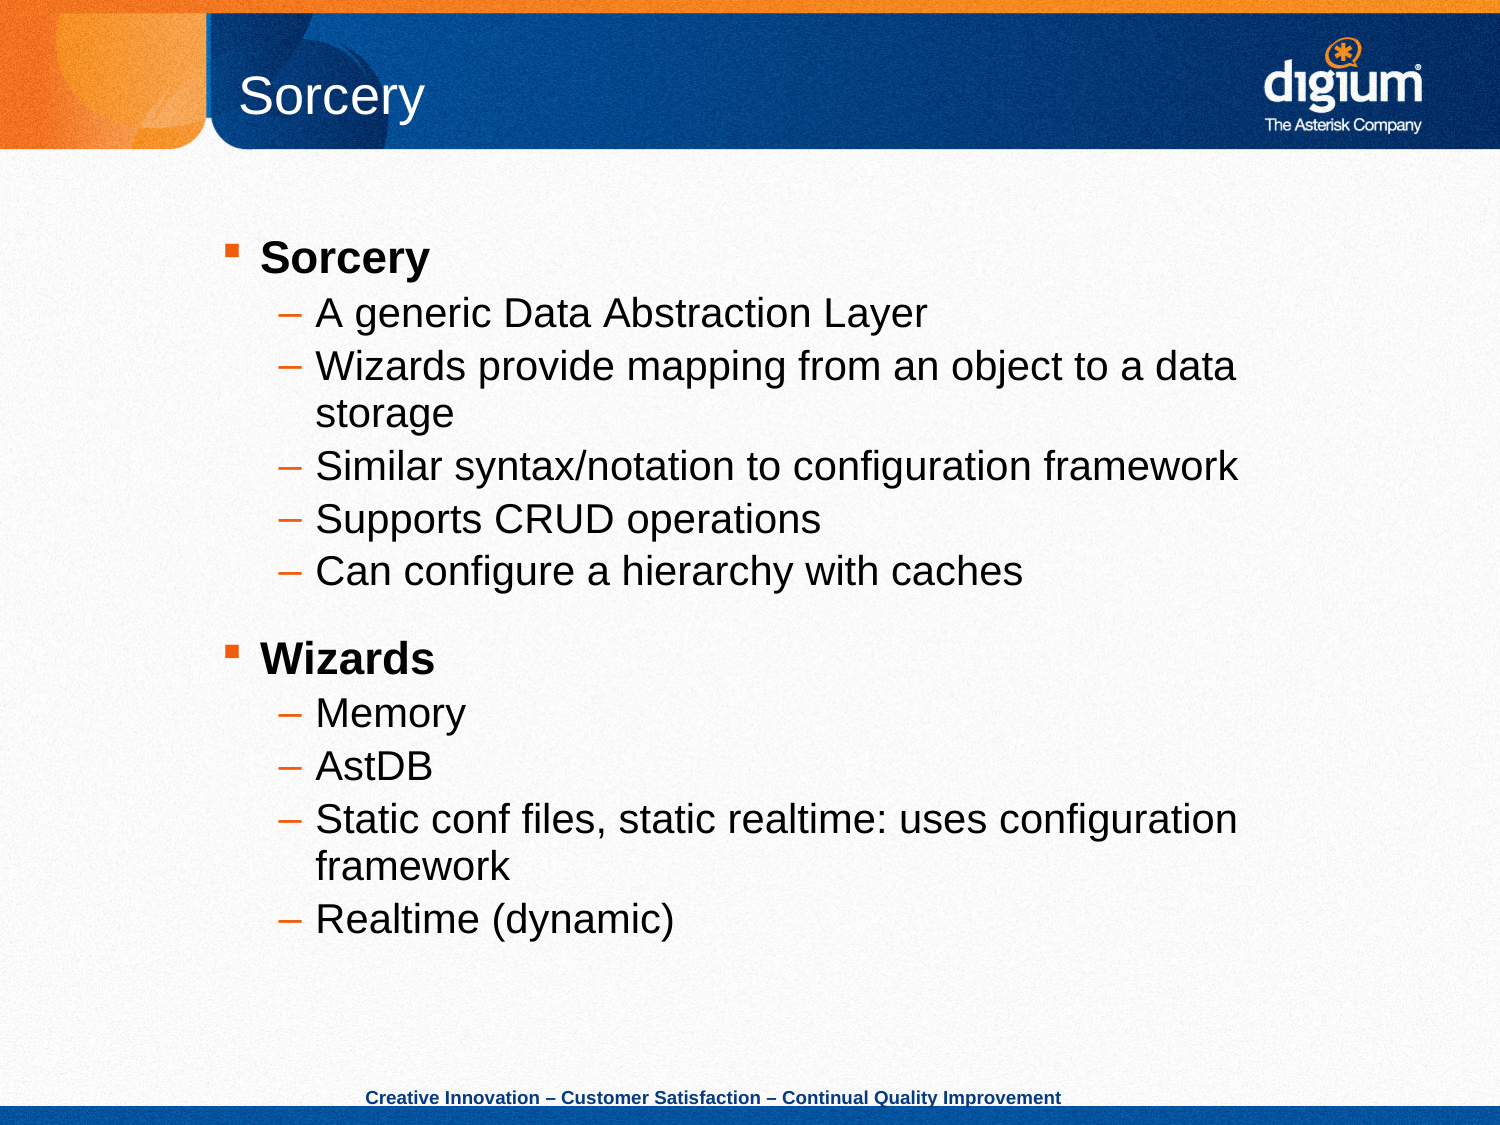

# Sorcery
Sorcery
A generic Data Abstraction Layer
Wizards provide mapping from an object to a data storage
Similar syntax/notation to configuration framework
Supports CRUD operations
Can configure a hierarchy with caches
Wizards
Memory
AstDB
Static conf files, static realtime: uses configuration framework
Realtime (dynamic)